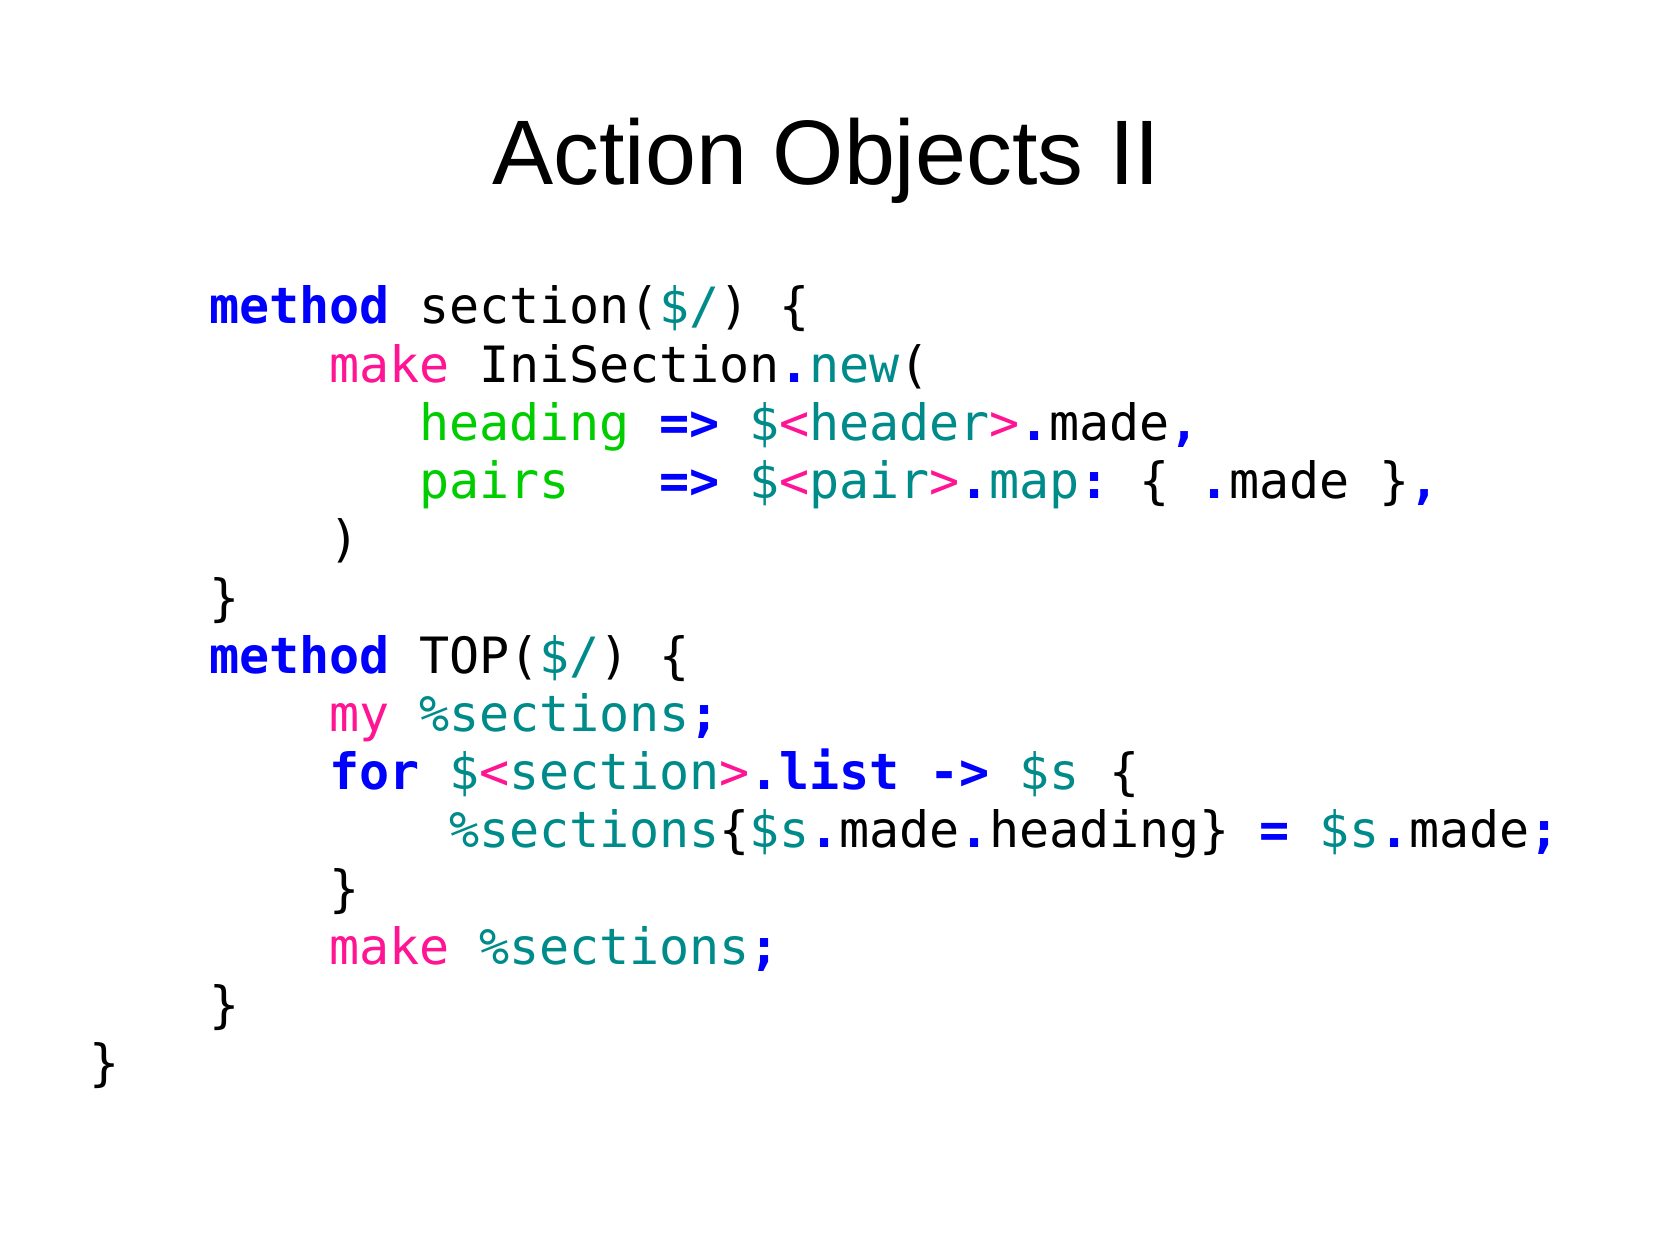

# Action Objects II
 method section($/) {
 make IniSection.new(
 heading => $<header>.made,
 pairs => $<pair>.map: { .made },
 )
 }
 method TOP($/) {
 my %sections;
 for $<section>.list -> $s {
 %sections{$s.made.heading} = $s.made;
 }
 make %sections;
 }
}